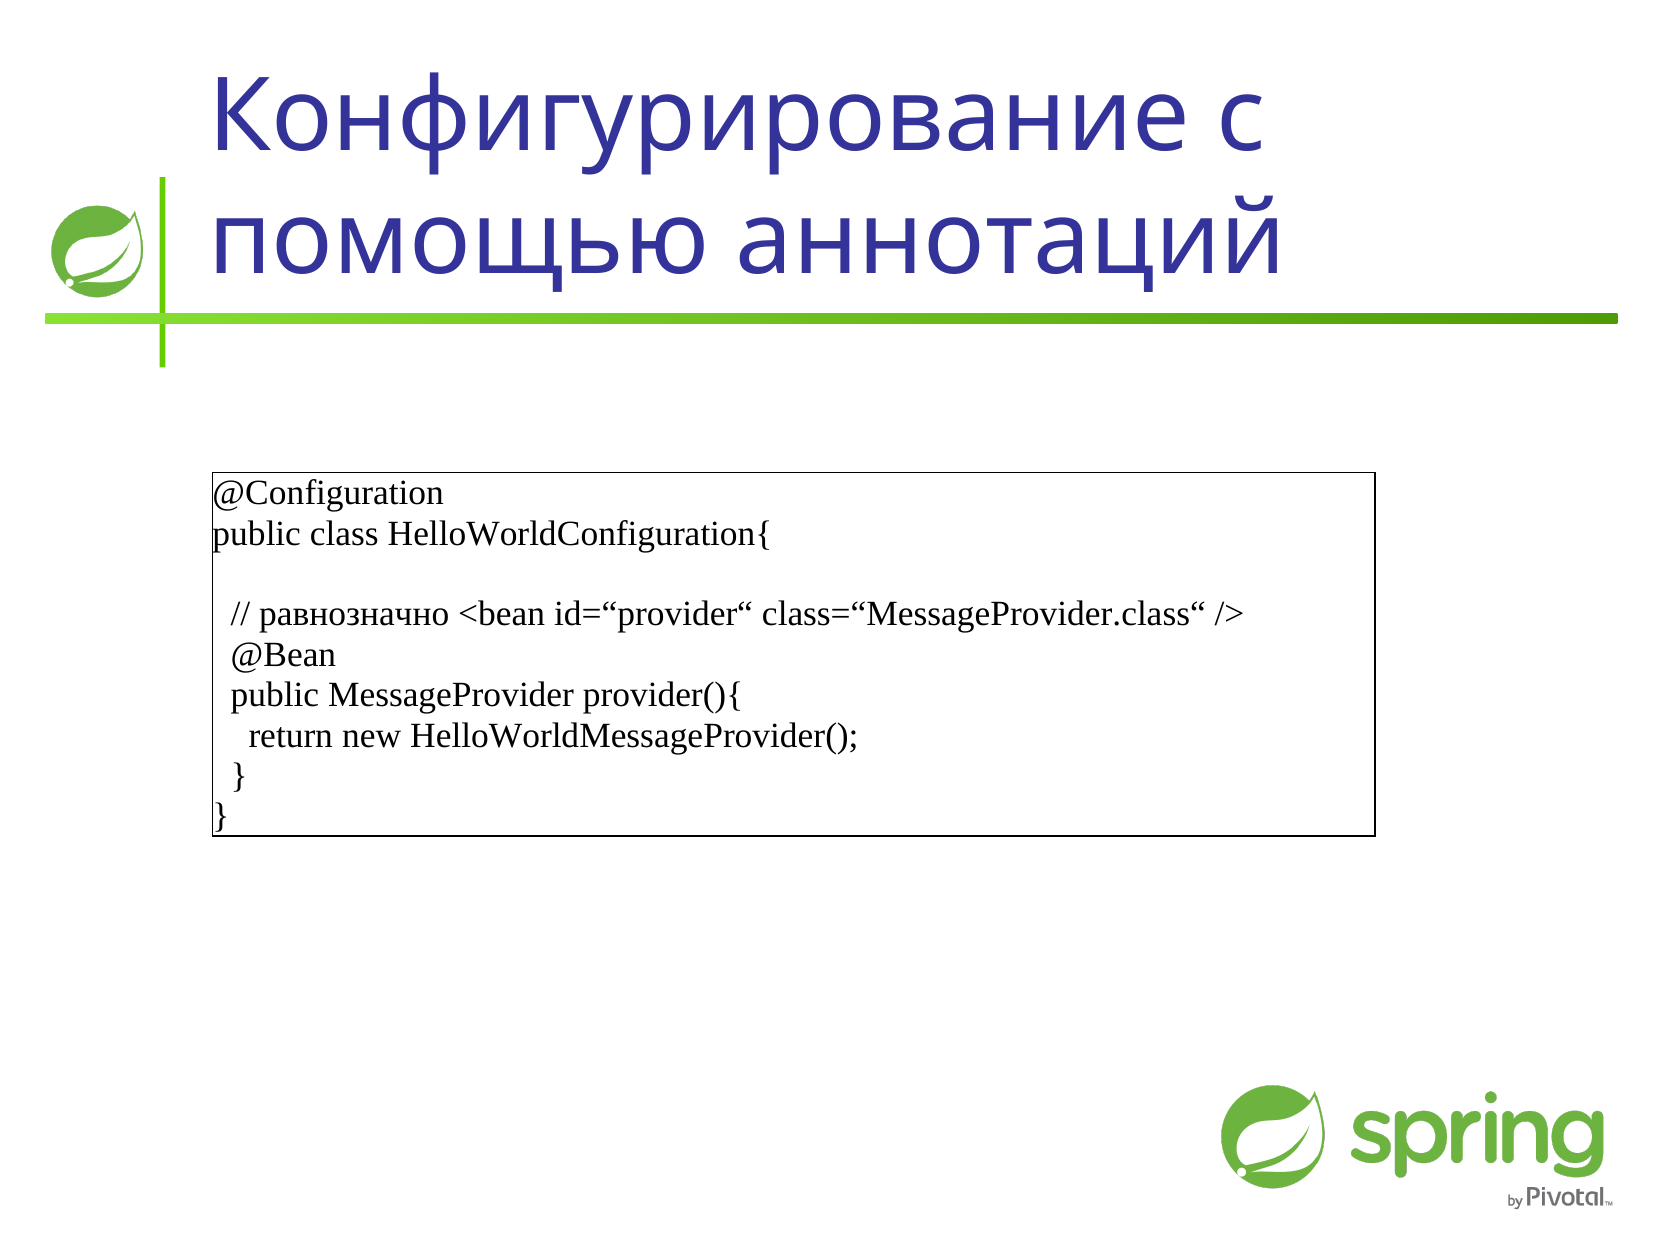

# Конфигурирование с помощью аннотаций
@Configuration
public class HelloWorldConfiguration{
 // равнозначно <bean id=“provider“ class=“MessageProvider.class“ />
 @Bean
 public MessageProvider provider(){
 return new HelloWorldMessageProvider();
 }
}